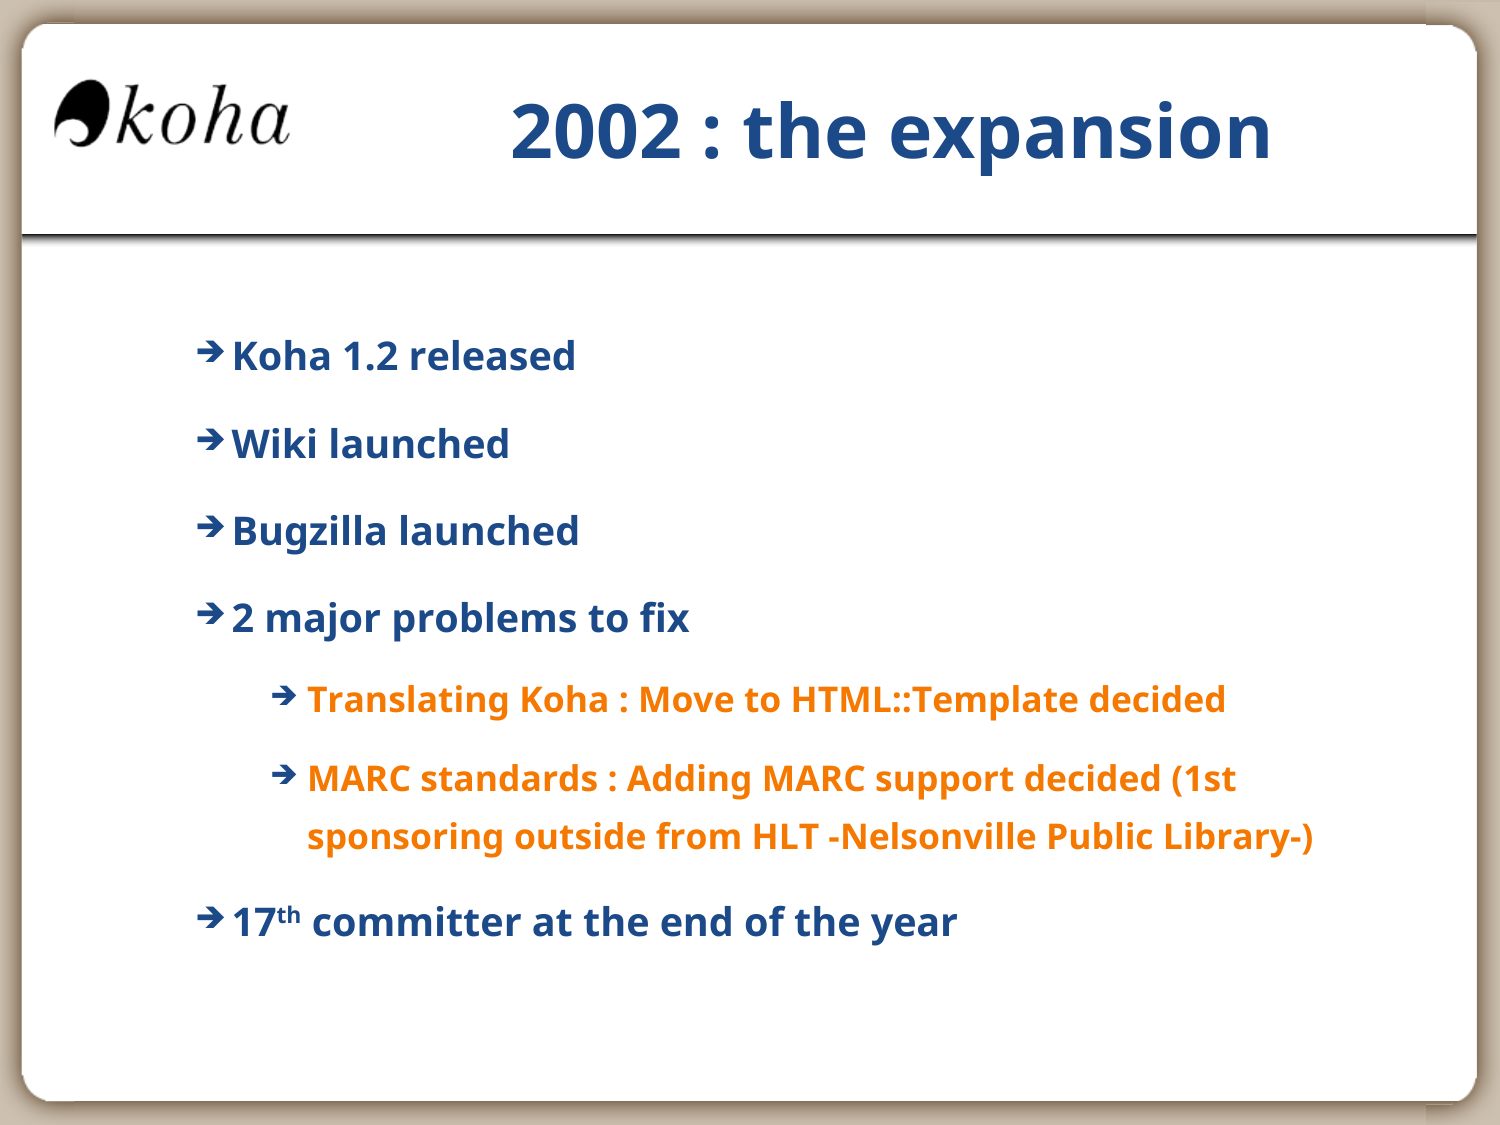

# 2002 : the expansion
Koha 1.2 released
Wiki launched
Bugzilla launched
2 major problems to fix
Translating Koha : Move to HTML::Template decided
MARC standards : Adding MARC support decided (1st sponsoring outside from HLT -Nelsonville Public Library-)
17th committer at the end of the year